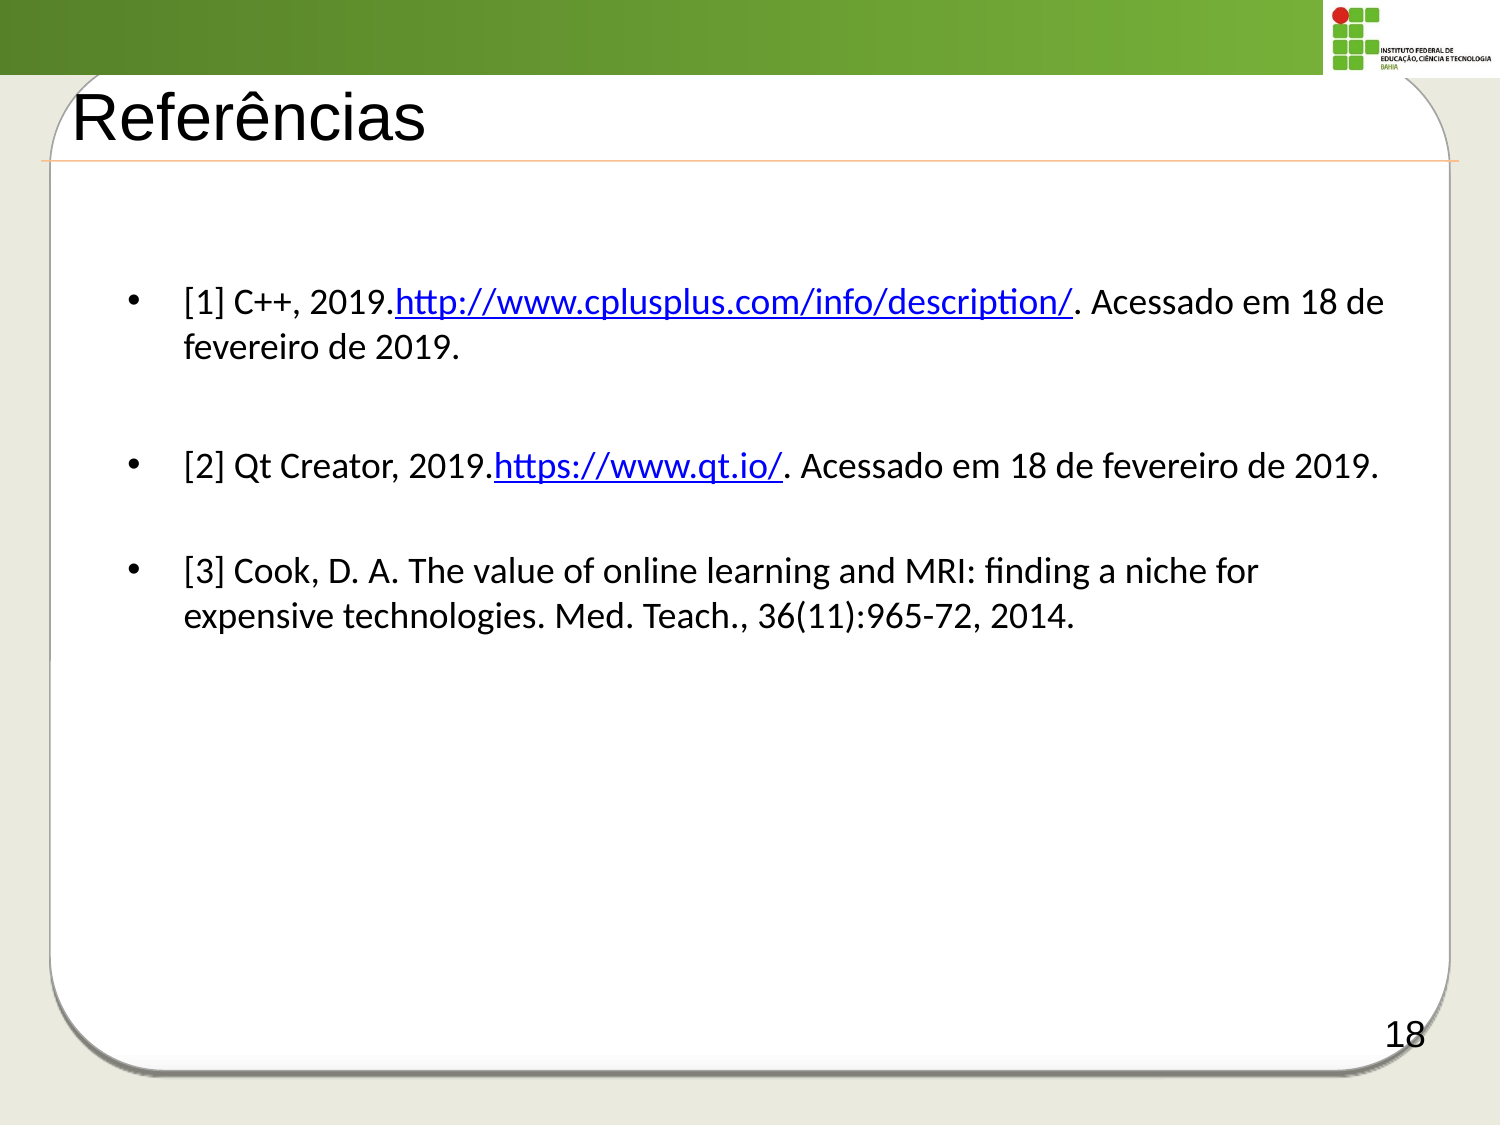

Referências
[1] C++, 2019.http://www.cplusplus.com/info/description/. Acessado em 18 de fevereiro de 2019.
[2] Qt Creator, 2019.https://www.qt.io/. Acessado em 18 de fevereiro de 2019.
[3] Cook, D. A. The value of online learning and MRI: finding a niche for expensive technologies. Med. Teach., 36(11):965-72, 2014.